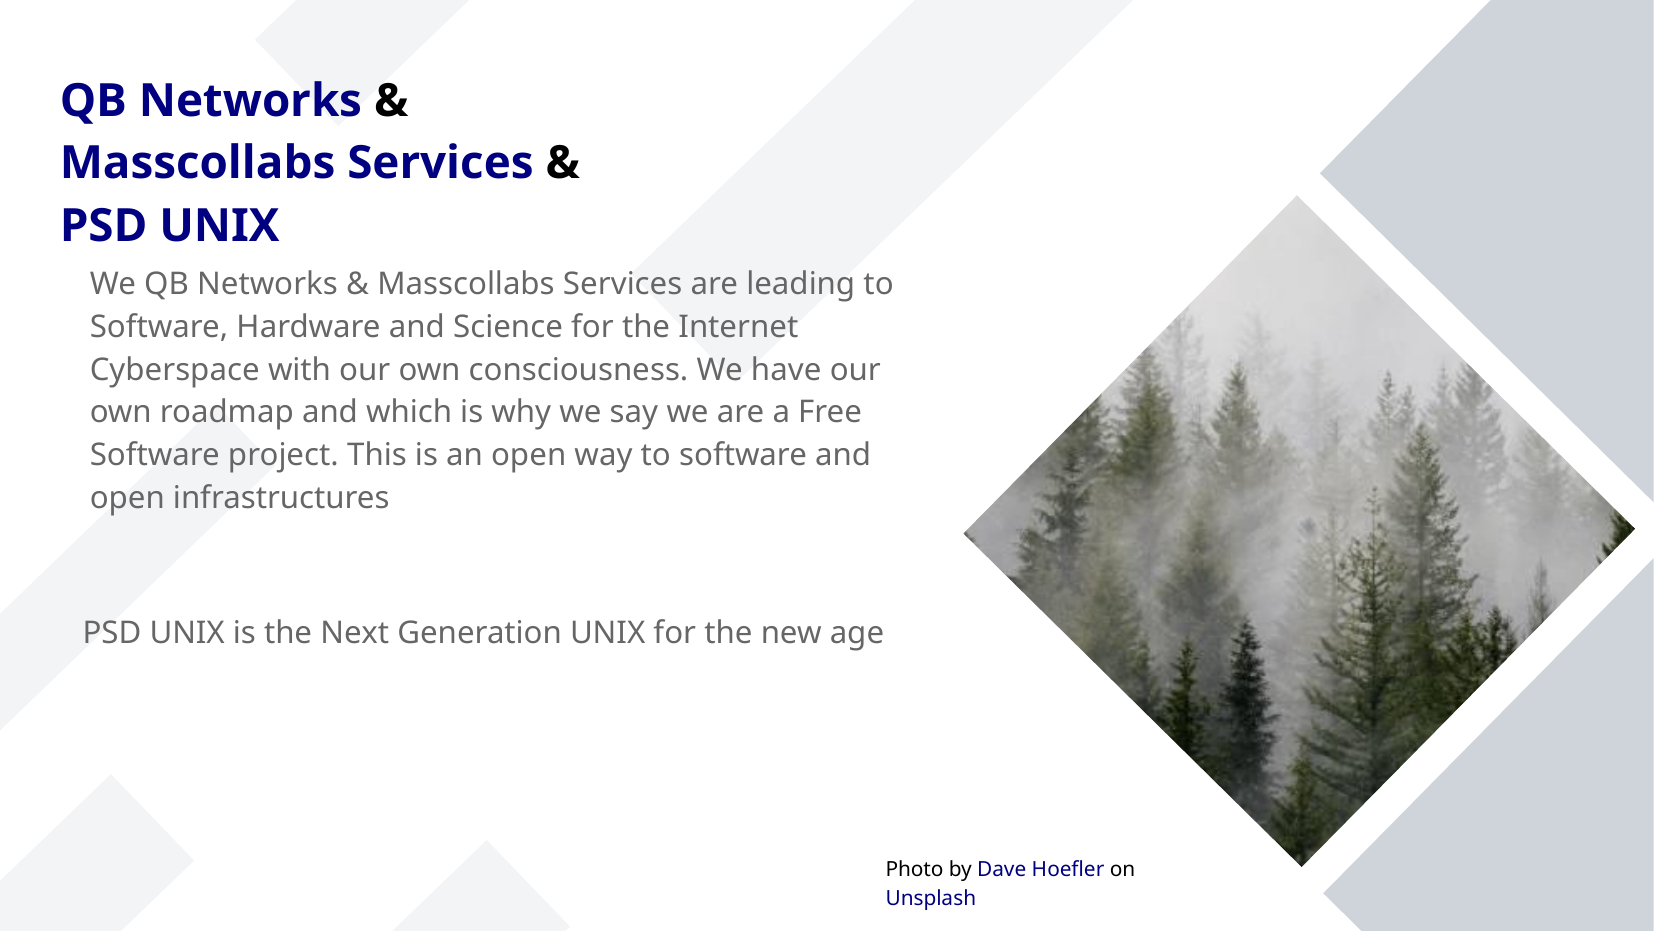

QB Networks & Masscollabs Services &
PSD UNIX
We QB Networks & Masscollabs Services are leading to Software, Hardware and Science for the Internet Cyberspace with our own consciousness. We have our own roadmap and which is why we say we are a Free Software project. This is an open way to software and open infrastructures
PSD UNIX is the Next Generation UNIX for the new age
Photo by Dave Hoefler on Unsplash